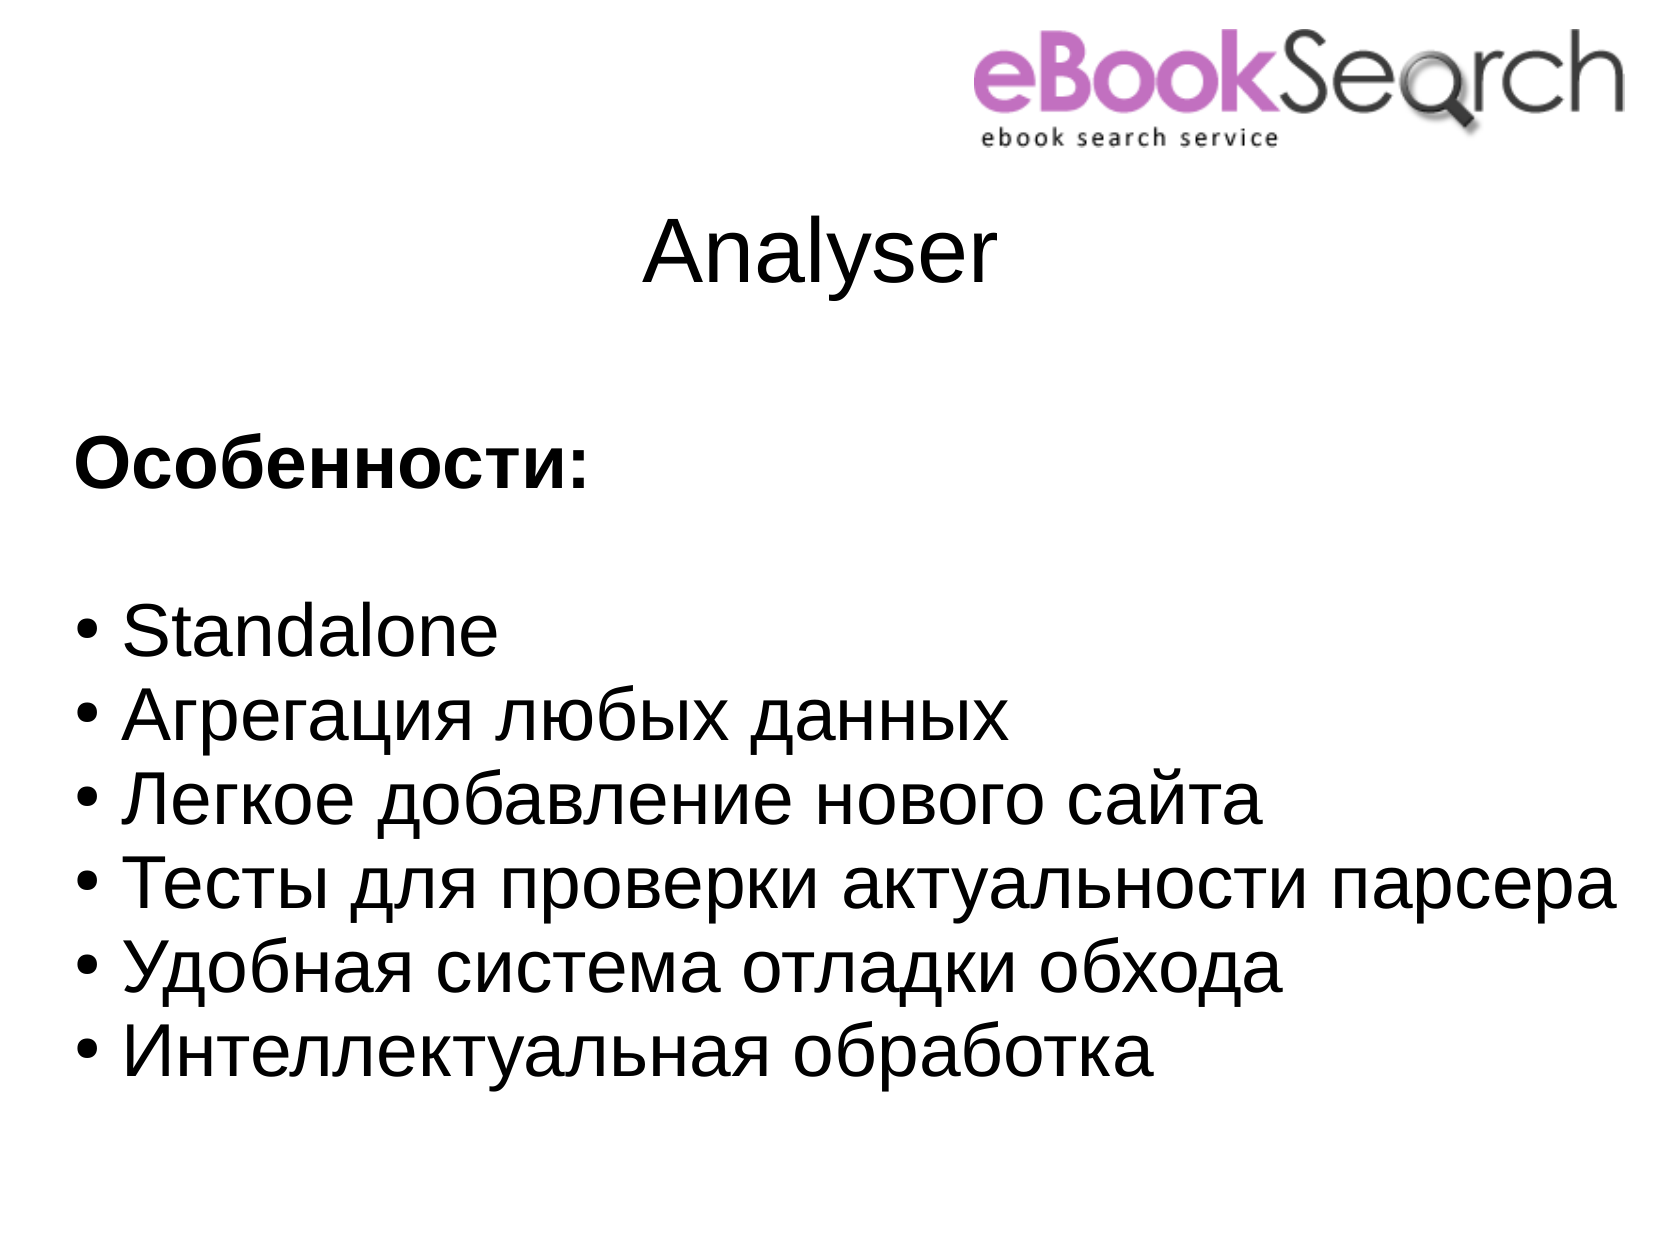

# Analyser
Особенности:
 Standalone
 Агрегация любых данных
 Легкое добавление нового сайта
 Тесты для проверки актуальности парсера
 Удобная система отладки обхода
 Интеллектуальная обработка